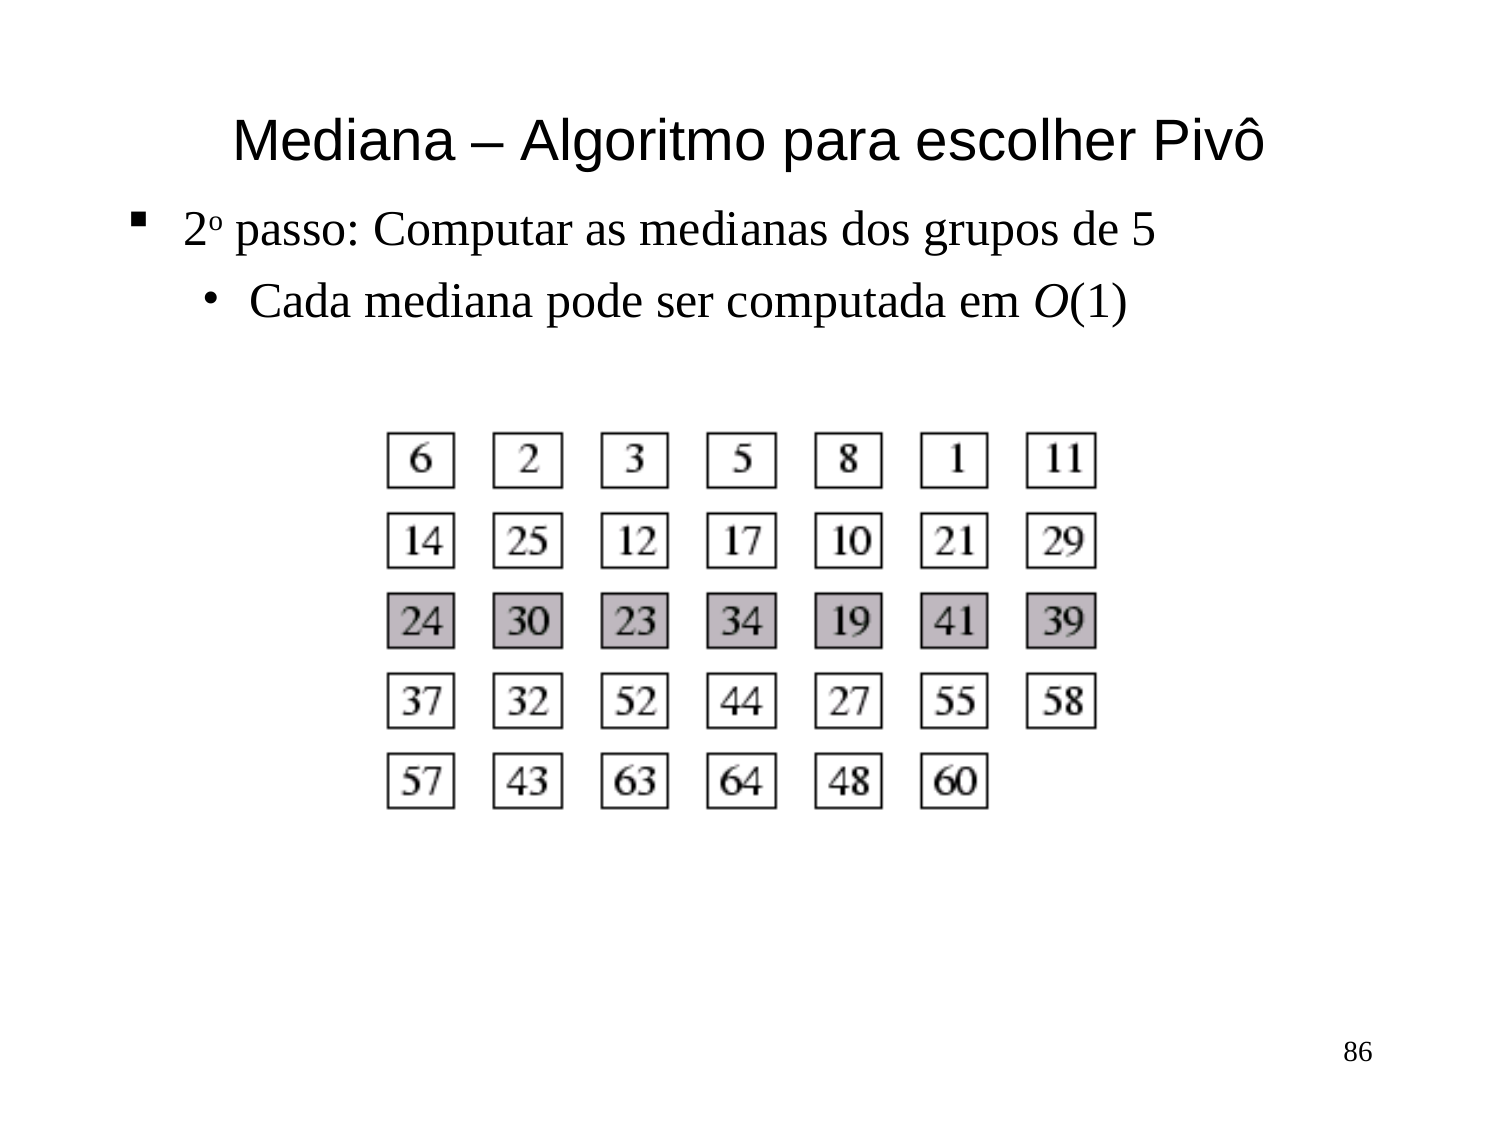

# Mediana – Algoritmo para escolher Pivô
2o passo: Computar as medianas dos grupos de 5
Cada mediana pode ser computada em O(1)
86